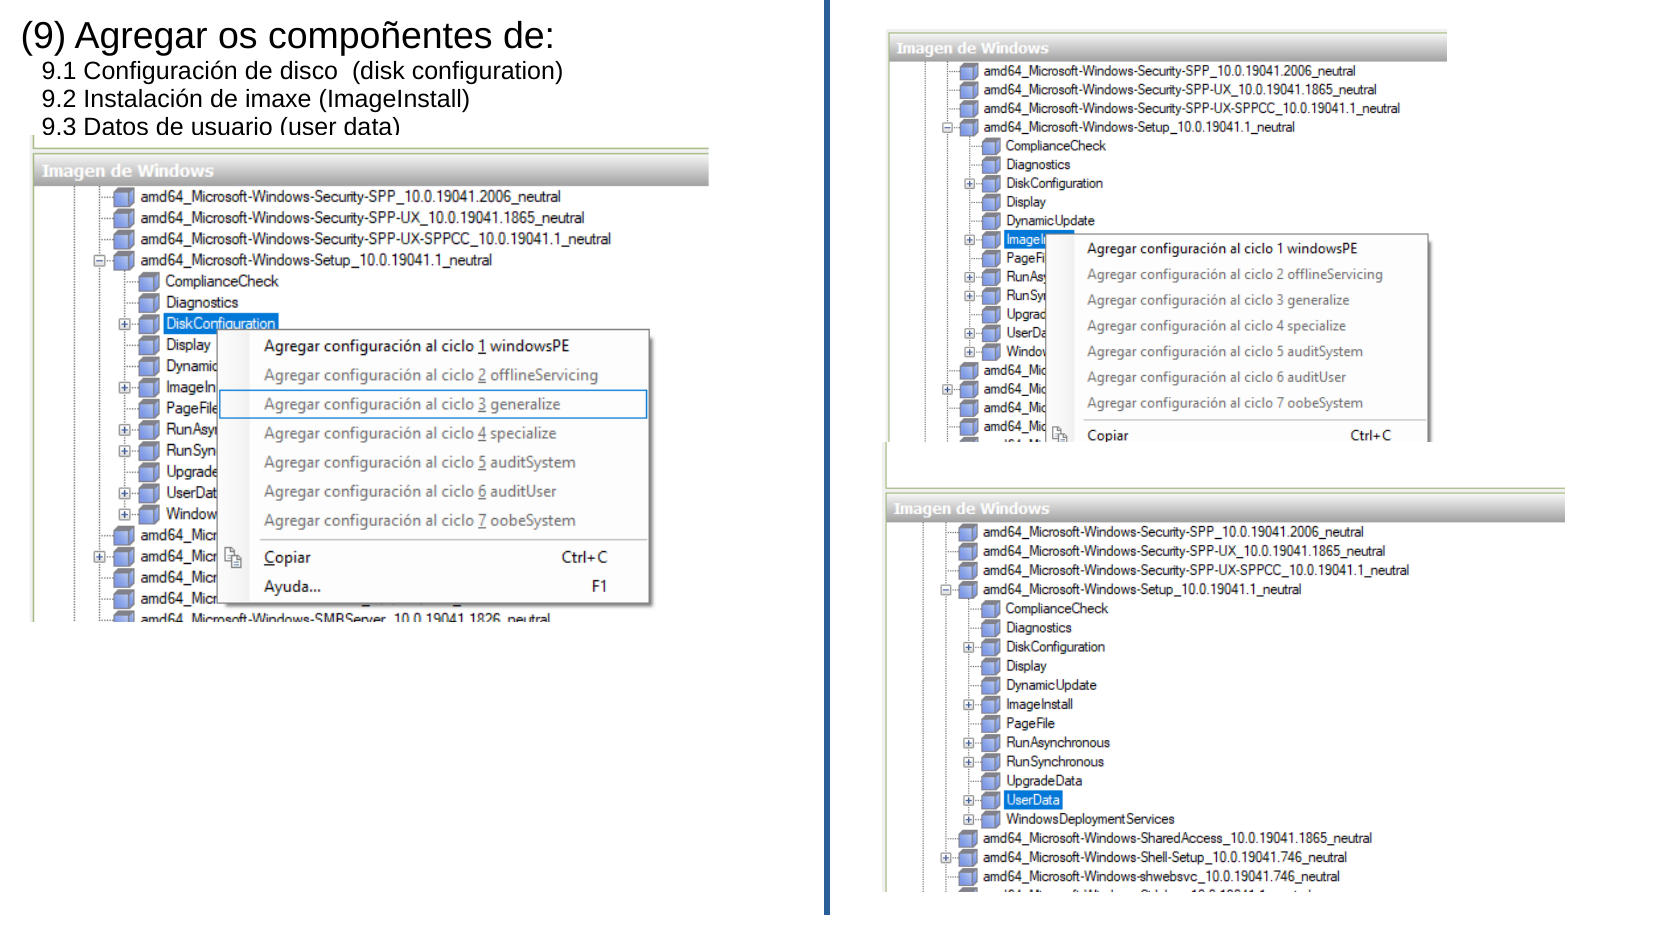

(9) Agregar os compoñentes de:
 9.1 Configuración de disco (disk configuration)
 9.2 Instalación de imaxe (ImageInstall)
 9.3 Datos de usuario (user data)